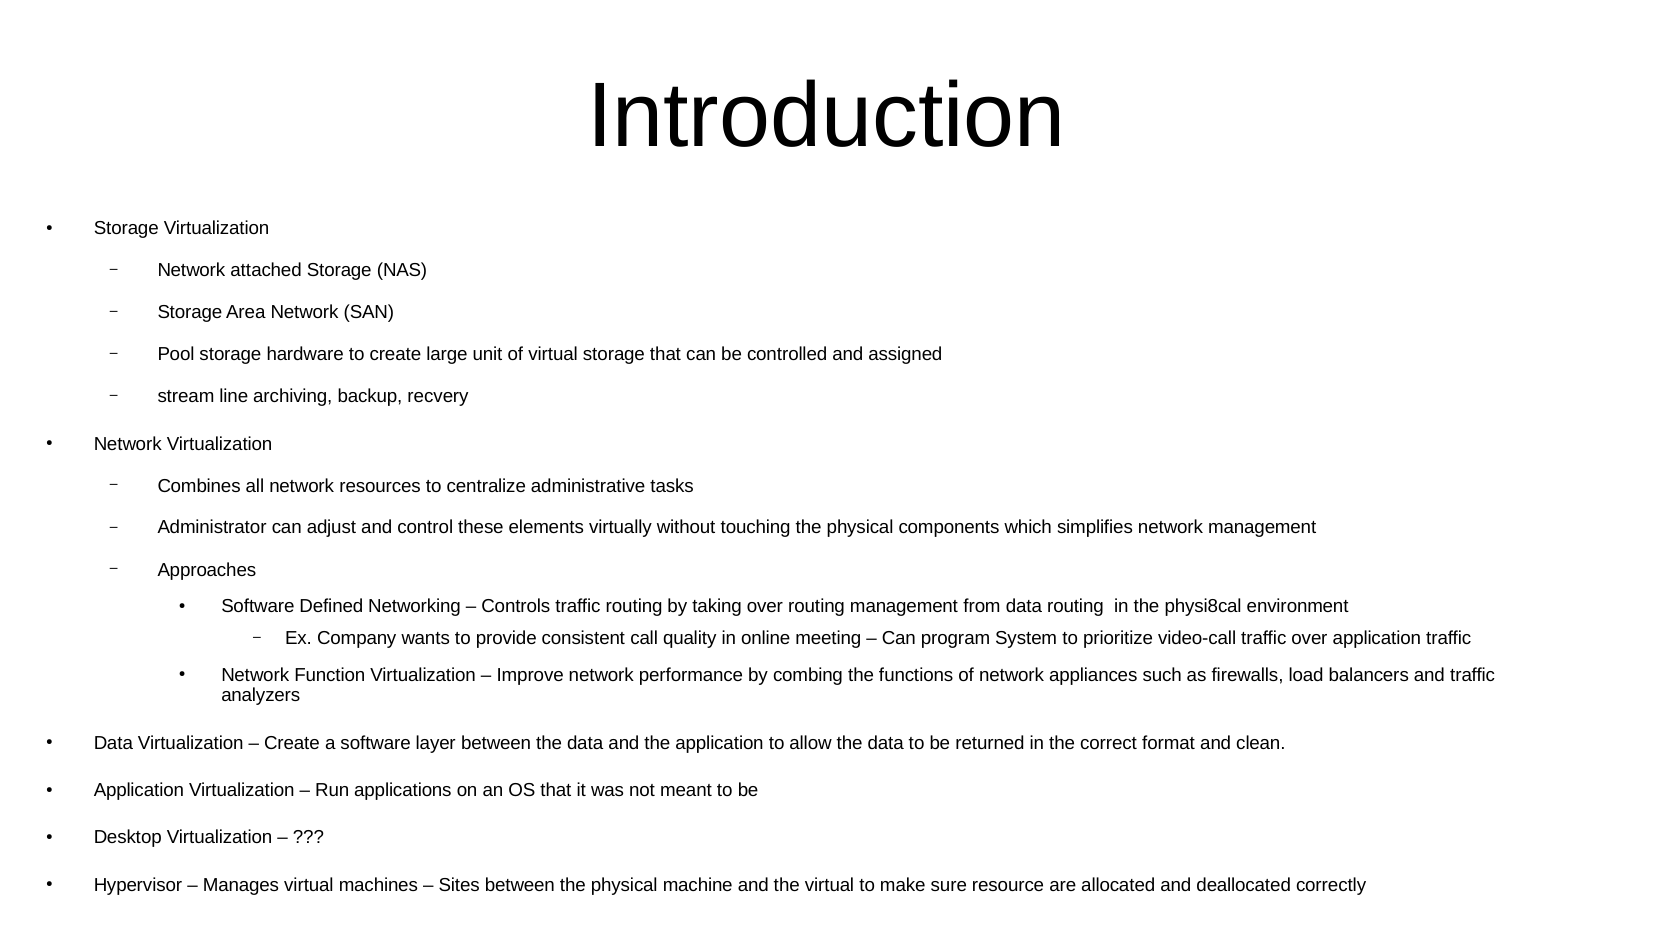

# Introduction
Storage Virtualization
Network attached Storage (NAS)
Storage Area Network (SAN)
Pool storage hardware to create large unit of virtual storage that can be controlled and assigned
stream line archiving, backup, recvery
Network Virtualization
Combines all network resources to centralize administrative tasks
Administrator can adjust and control these elements virtually without touching the physical components which simplifies network management
Approaches
Software Defined Networking – Controls traffic routing by taking over routing management from data routing in the physi8cal environment
Ex. Company wants to provide consistent call quality in online meeting – Can program System to prioritize video-call traffic over application traffic
Network Function Virtualization – Improve network performance by combing the functions of network appliances such as firewalls, load balancers and traffic analyzers
Data Virtualization – Create a software layer between the data and the application to allow the data to be returned in the correct format and clean.
Application Virtualization – Run applications on an OS that it was not meant to be
Desktop Virtualization – ???
Hypervisor – Manages virtual machines – Sites between the physical machine and the virtual to make sure resource are allocated and deallocated correctly